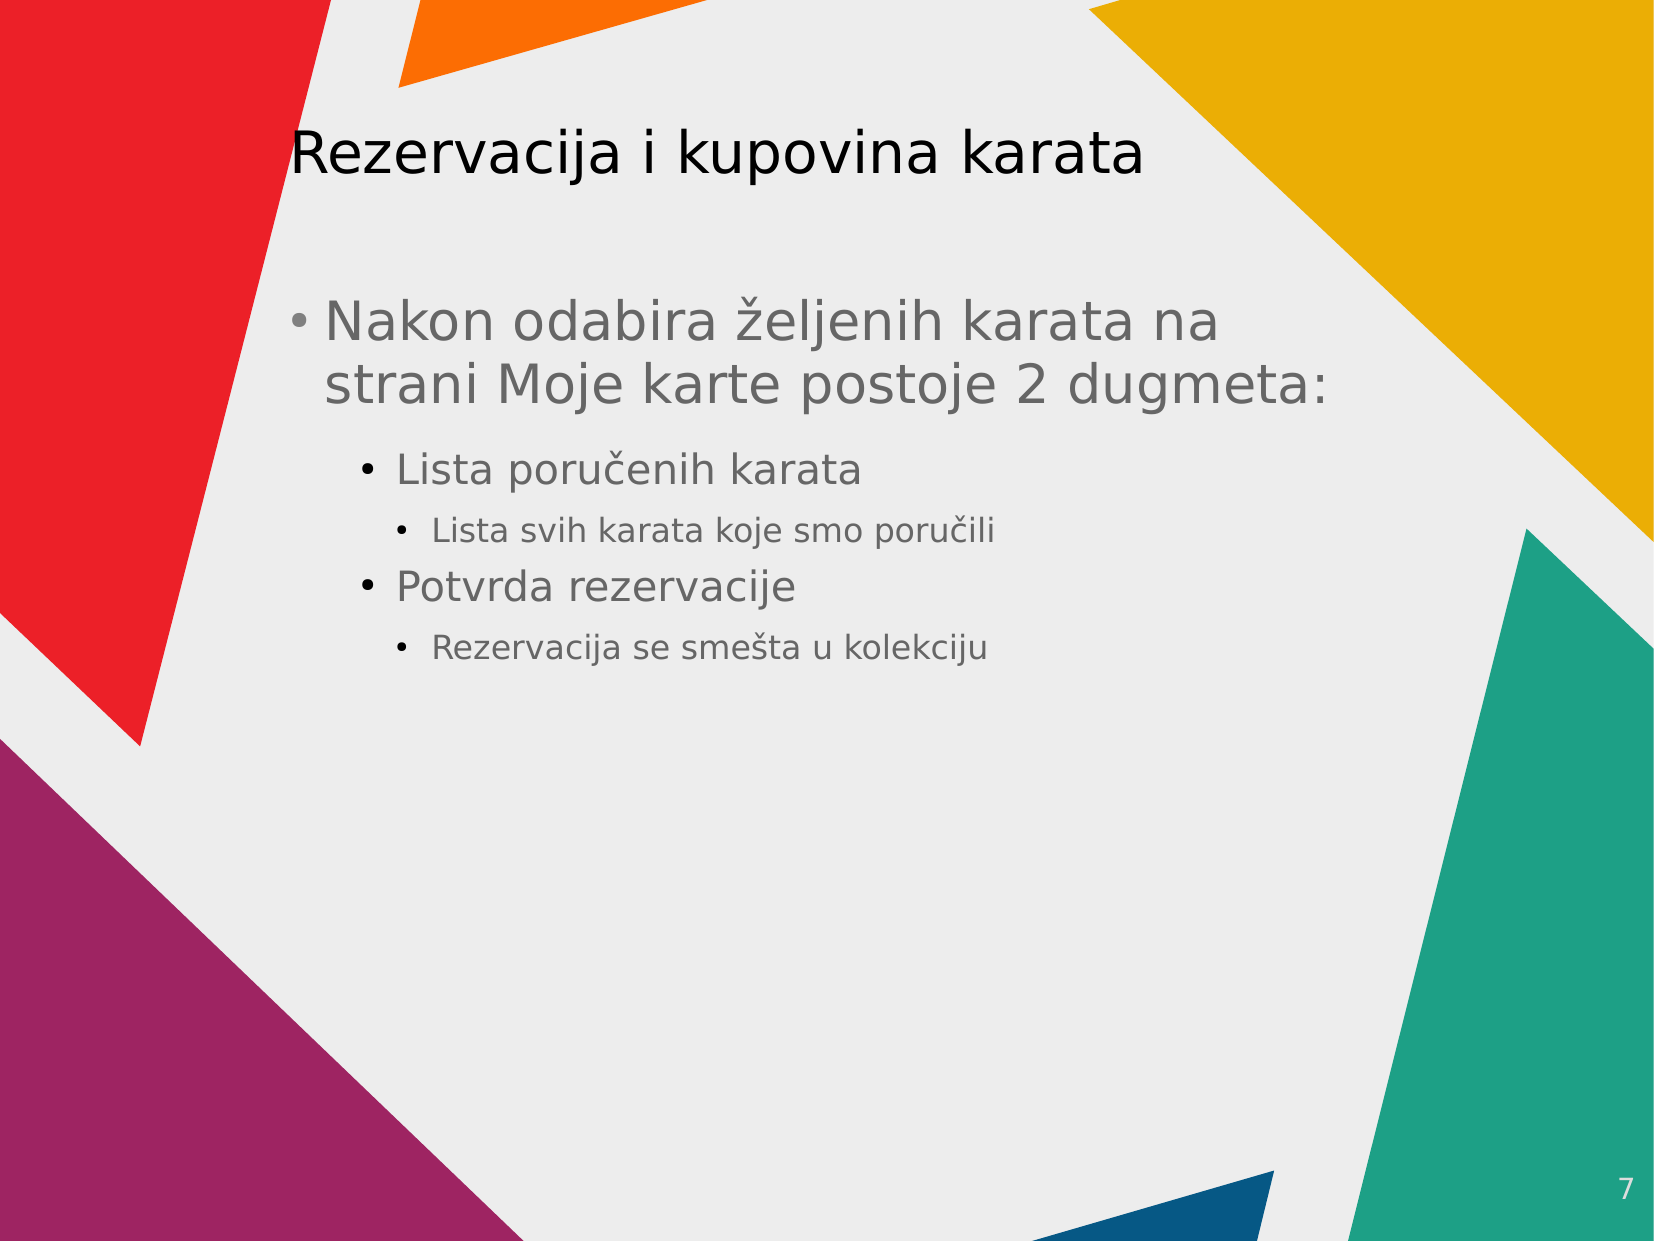

# Rezervacija i kupovina karata
Nakon odabira željenih karata na strani Moje karte postoje 2 dugmeta:
Lista poručenih karata
Lista svih karata koje smo poručili
Potvrda rezervacije
Rezervacija se smešta u kolekciju
7